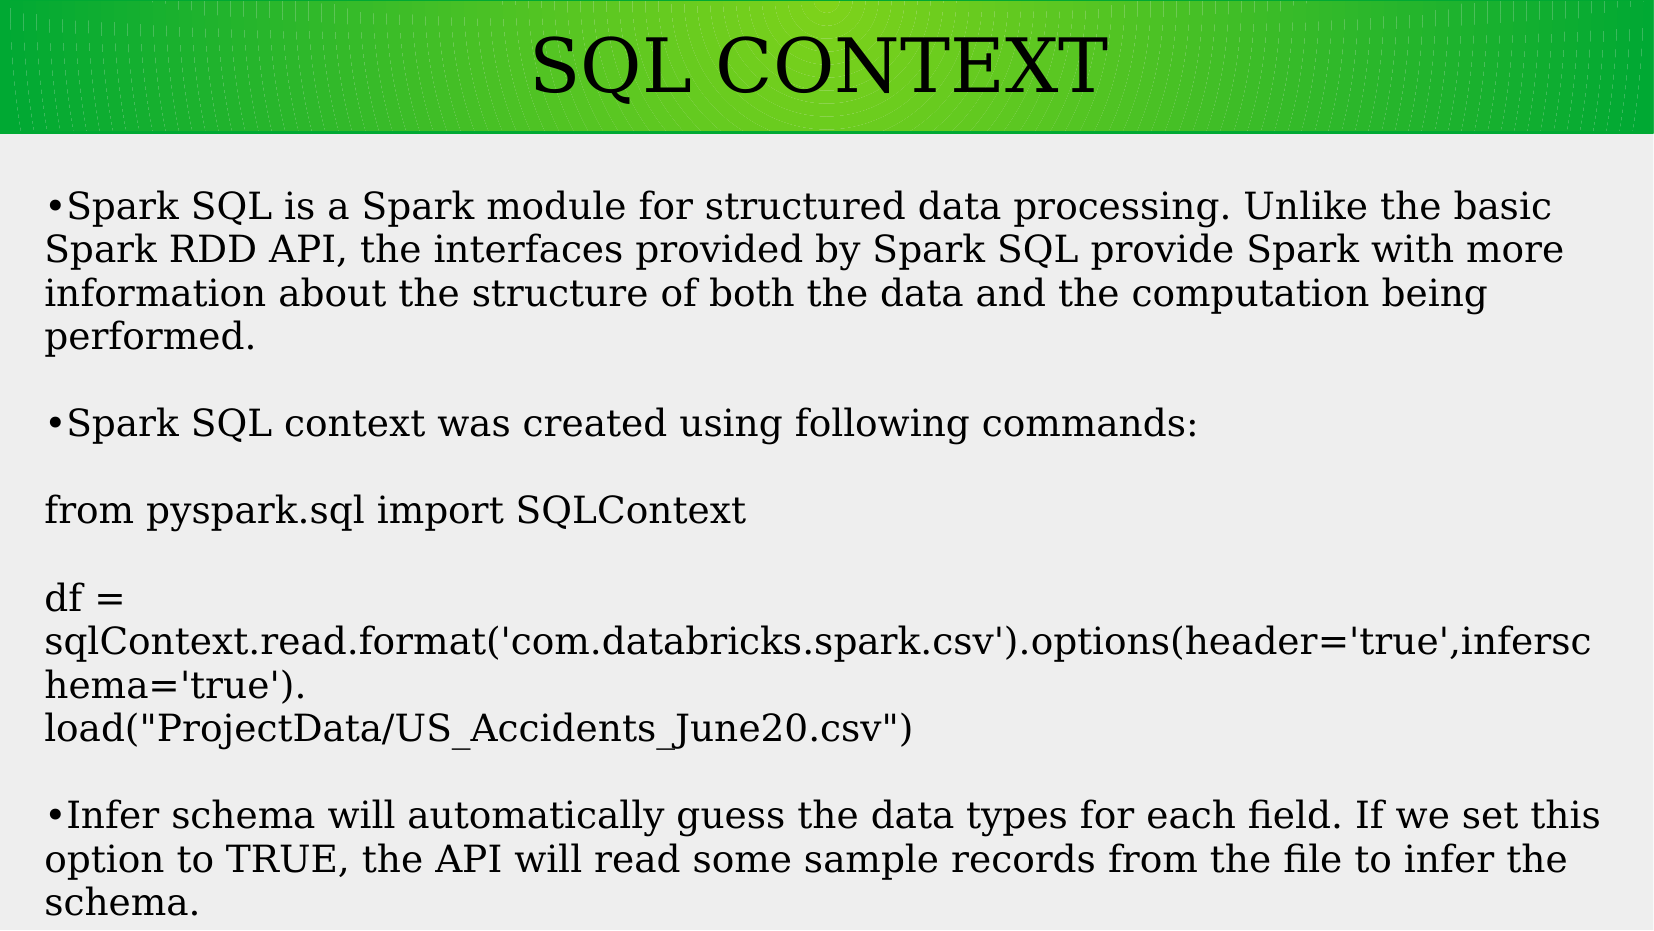

# SQL CONTEXT
•Spark SQL is a Spark module for structured data processing. Unlike the basic Spark RDD API, the interfaces provided by Spark SQL provide Spark with more information about the structure of both the data and the computation being performed.
•Spark SQL context was created using following commands:
from pyspark.sql import SQLContext
df = sqlContext.read.format('com.databricks.spark.csv').options(header='true',inferschema='true').
load("ProjectData/US_Accidents_June20.csv")
•Infer schema will automatically guess the data types for each field. If we set this option to TRUE, the API will read some sample records from the file to infer the schema.